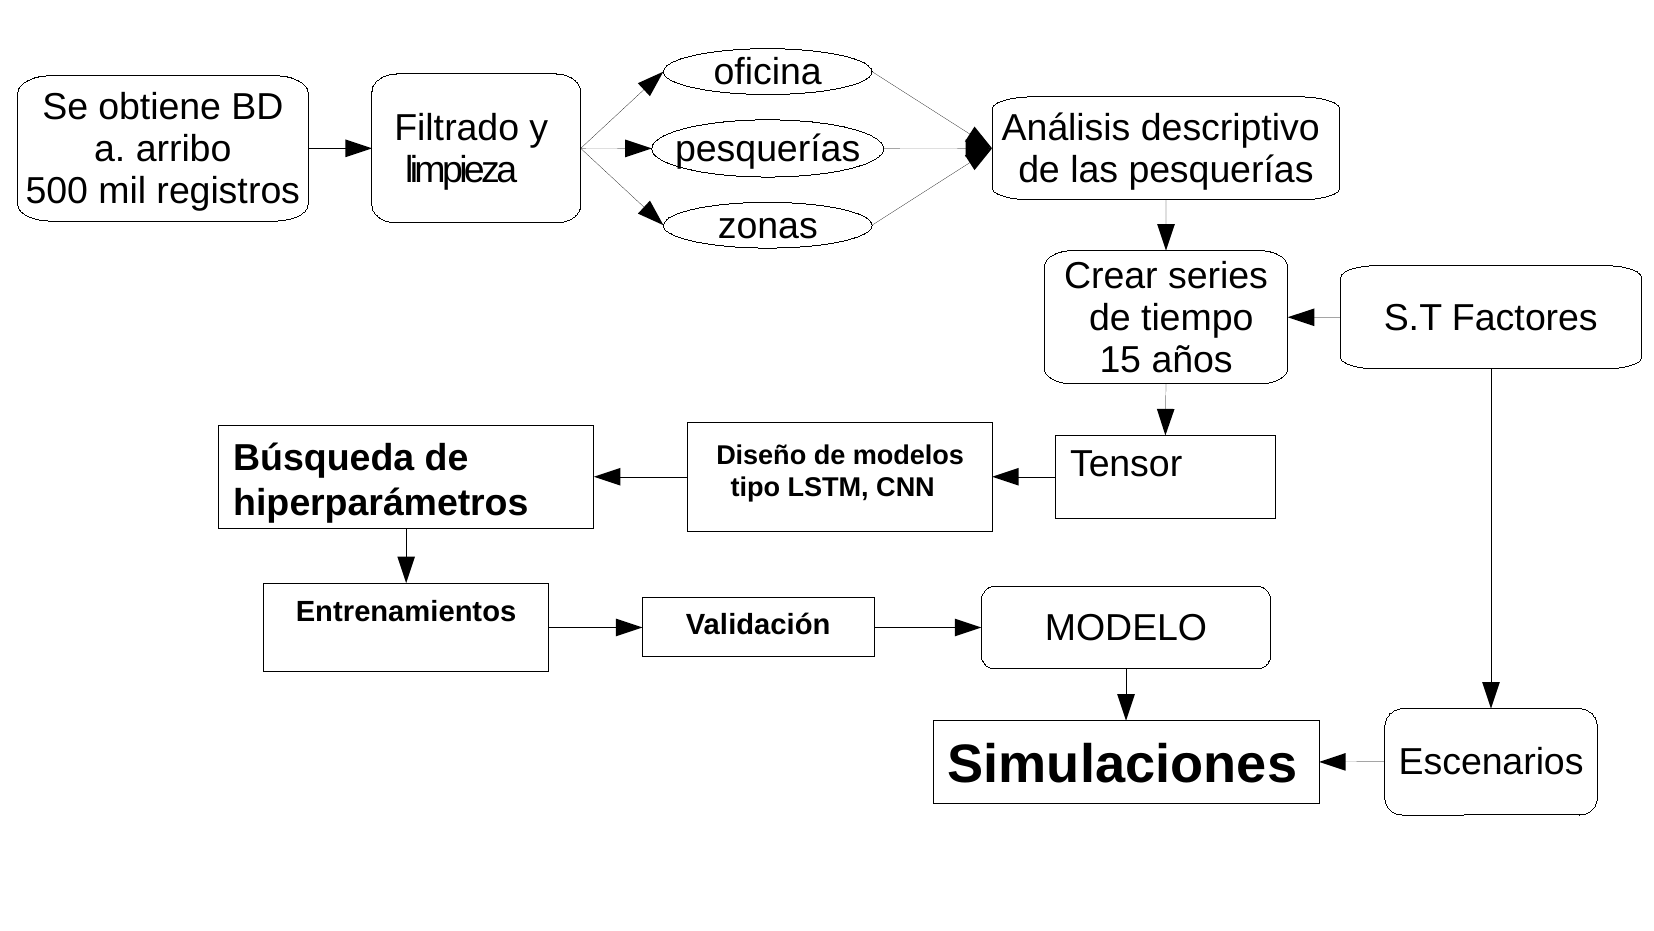

oficina
pesquerías
zonas
Filtrado y
 limpieza
Se obtiene BD
a. arribo
500 mil registros
Análisis descriptivo
de las pesquerías
Crear series
 de tiempo
15 años
S.T Factores
Diseño de modelos tipo LSTM, CNN
Búsqueda de hiperparámetros
Tensor
Entrenamientos
MODELO
Validación
Escenarios
Simulaciones